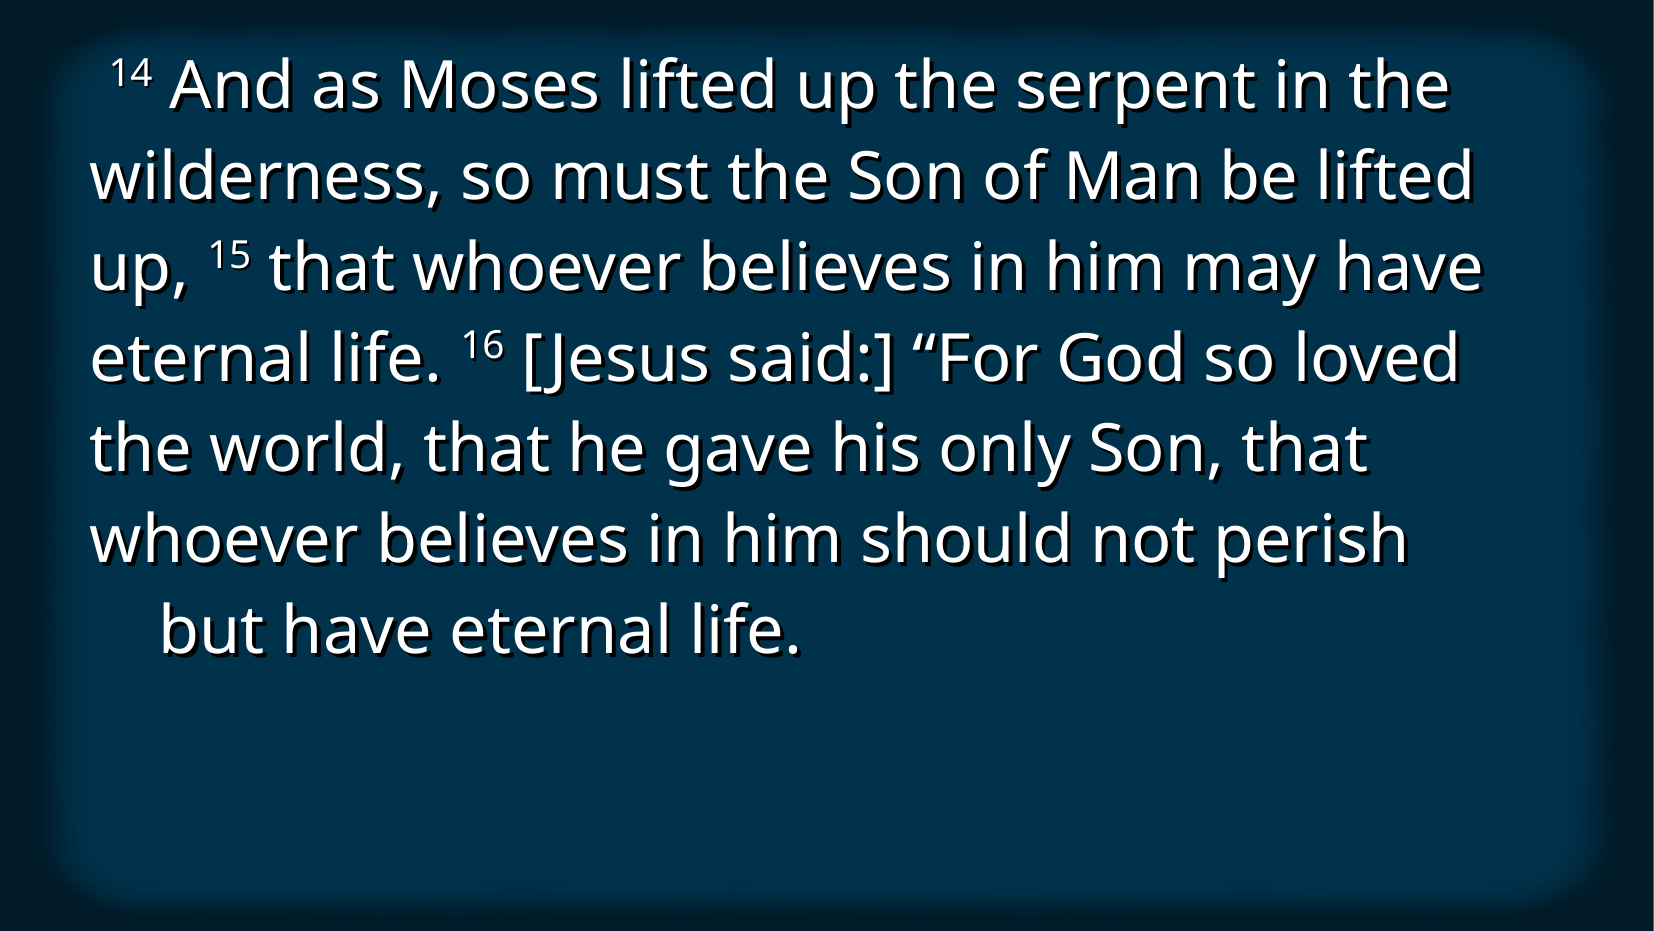

14 And as Moses lifted up the serpent in the wilderness, so must the Son of Man be lifted up, 15 that whoever believes in him may have eternal life. 16 [Jesus said:] “For God so loved the world, that he gave his only Son, that whoever believes in him should not perish
 but have eternal life.